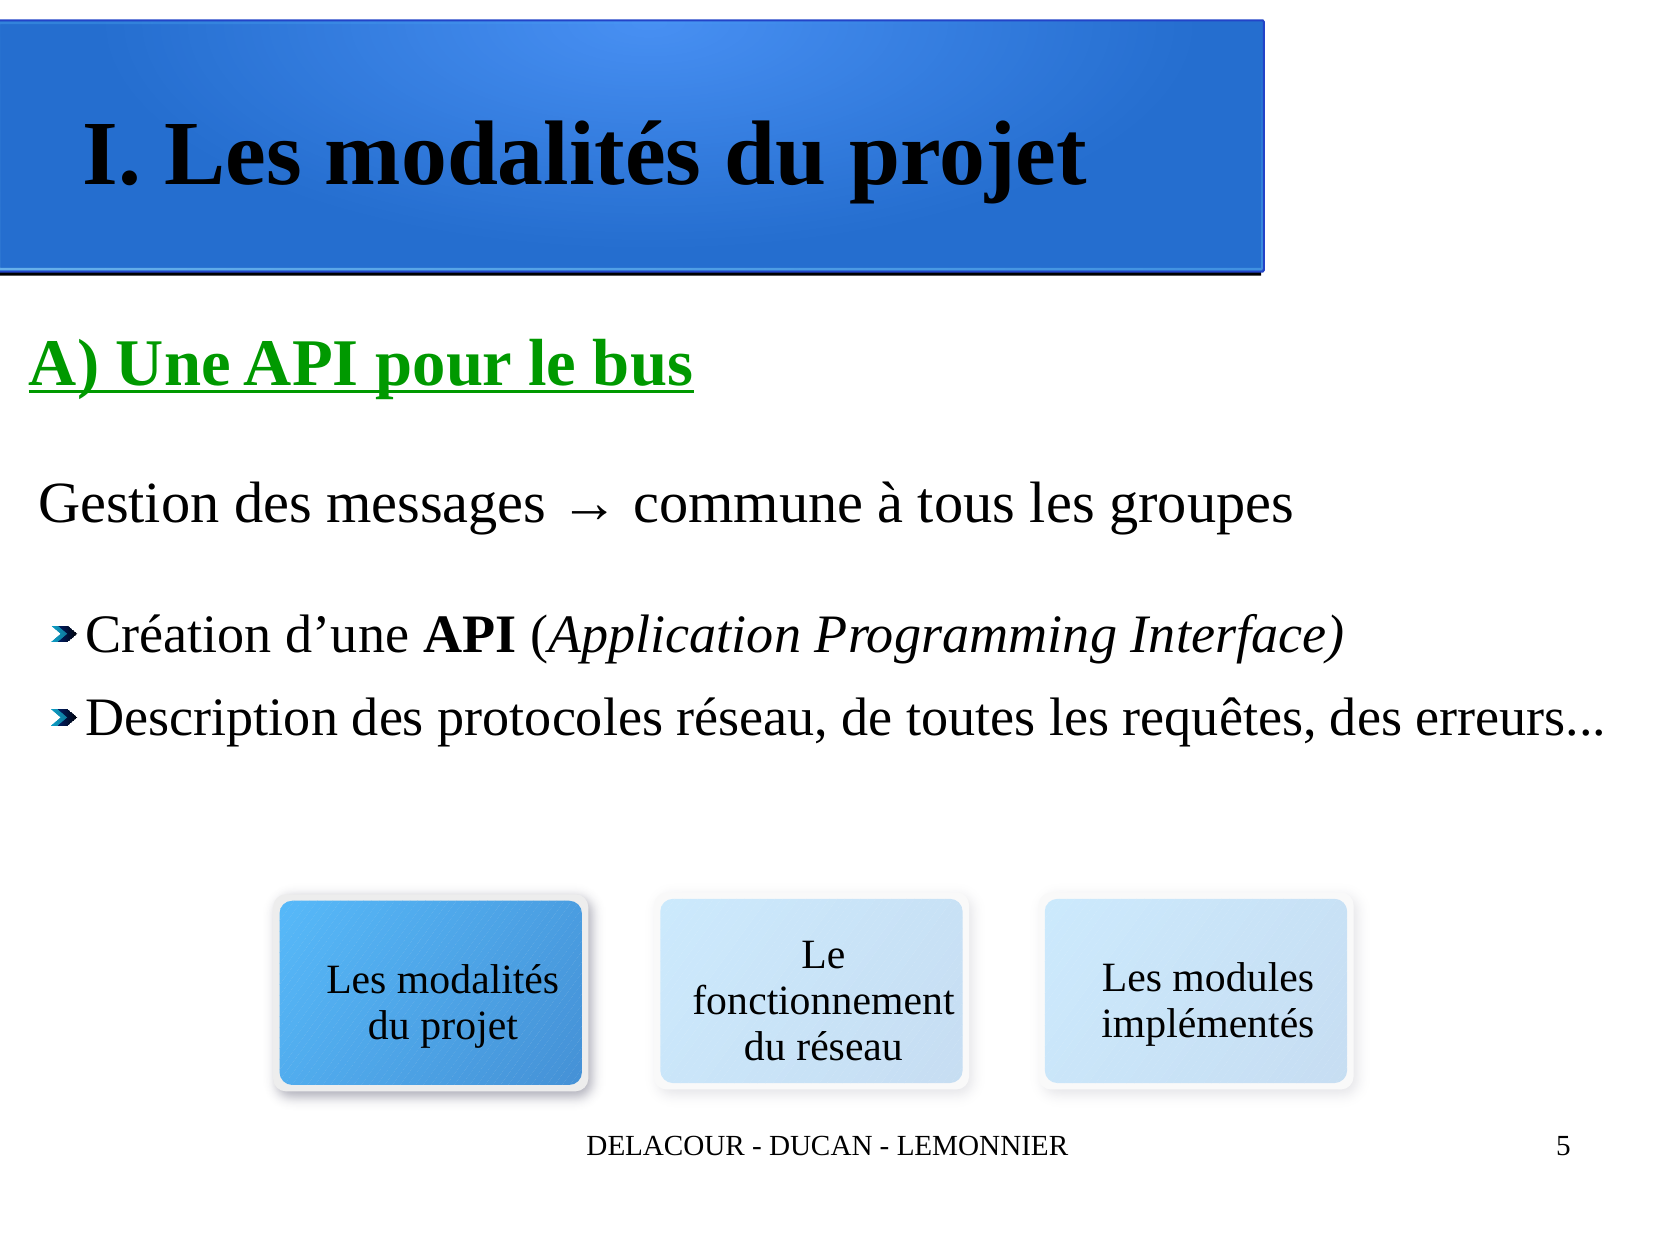

# I. Les modalités du projet
A) Une API pour le bus
Gestion des messages → commune à tous les groupes
Création d’une API (Application Programming Interface)
Description des protocoles réseau, de toutes les requêtes, des erreurs...
Le
fonctionnement
du réseau
Les modules
implémentés
Les modalités
du projet
DELACOUR - DUCAN - LEMONNIER
5